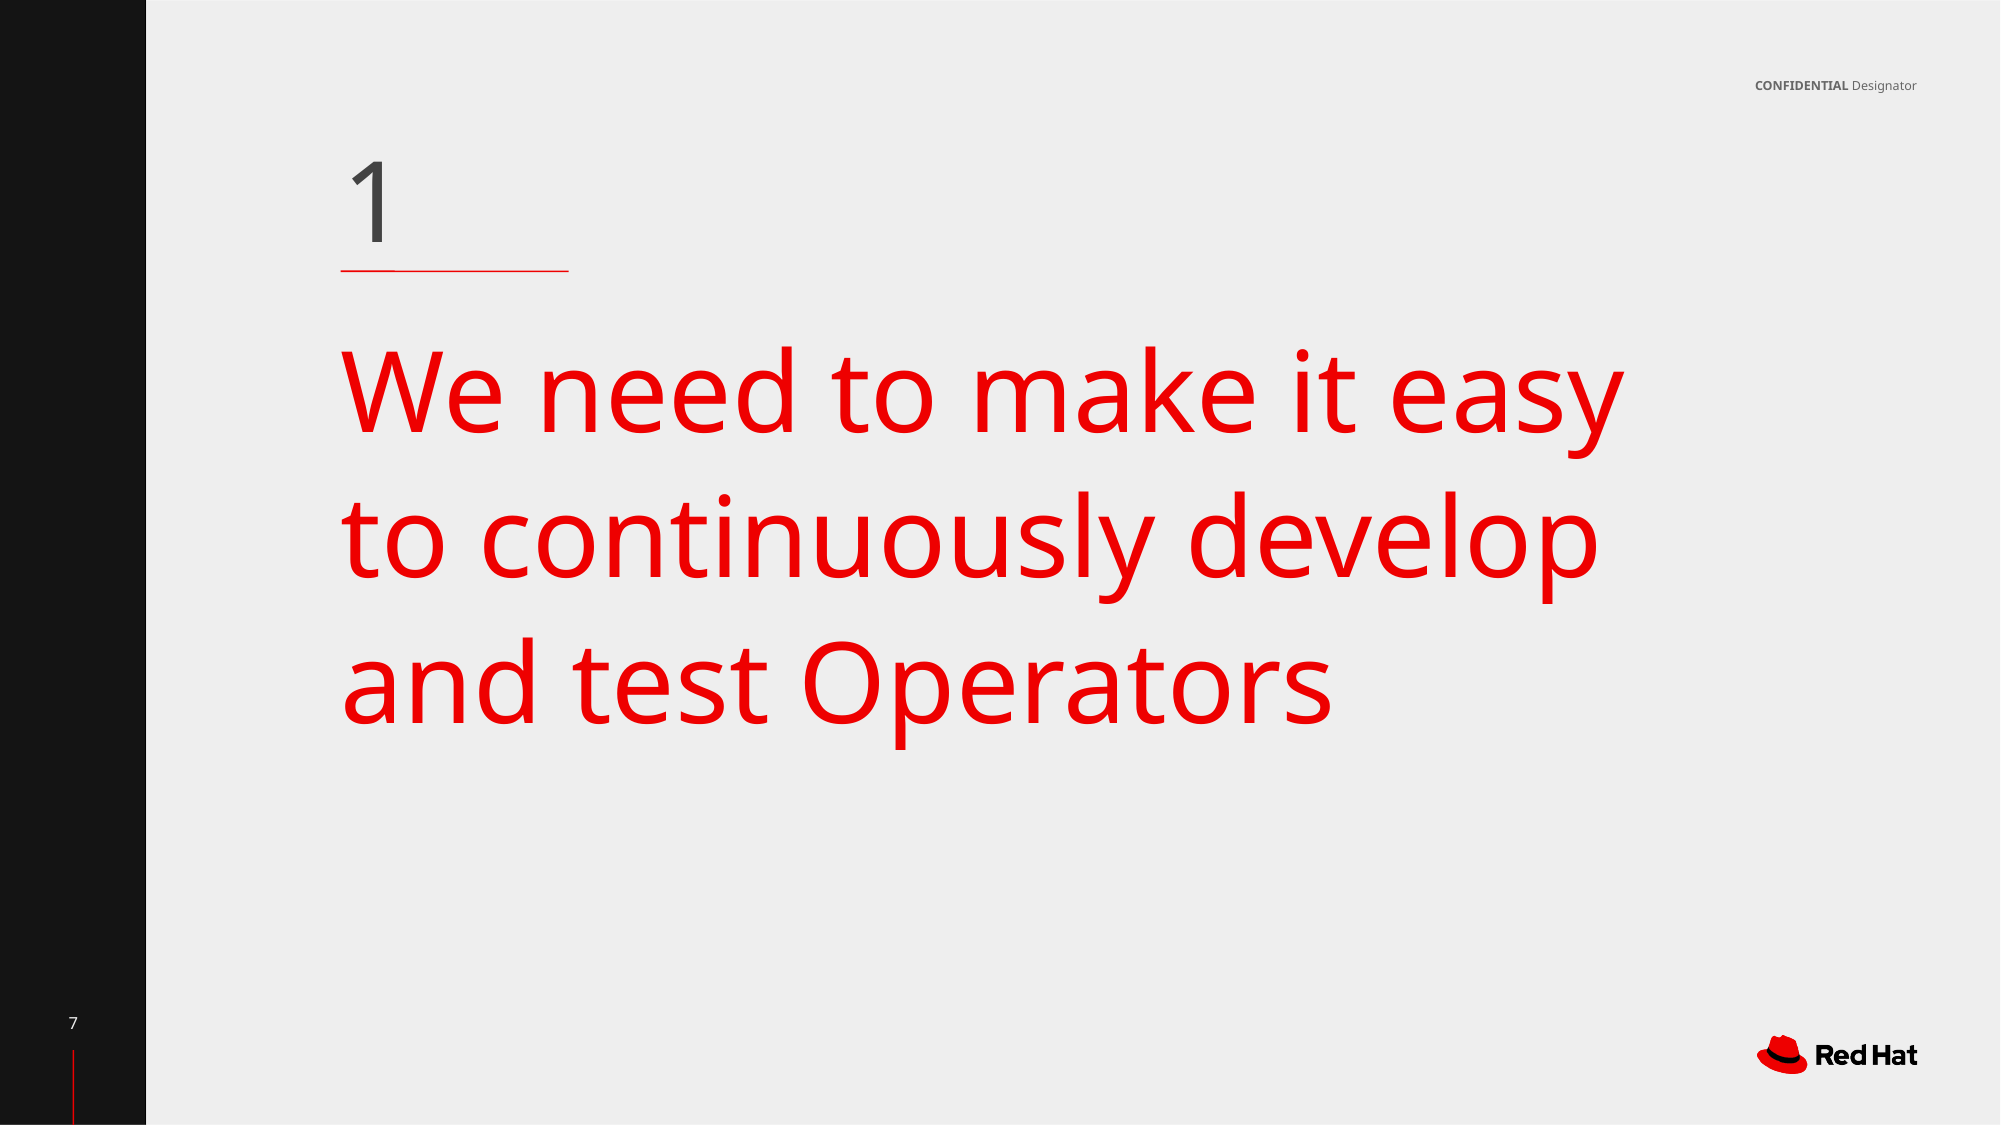

1
# We need to make it easy to continuously develop and test Operators